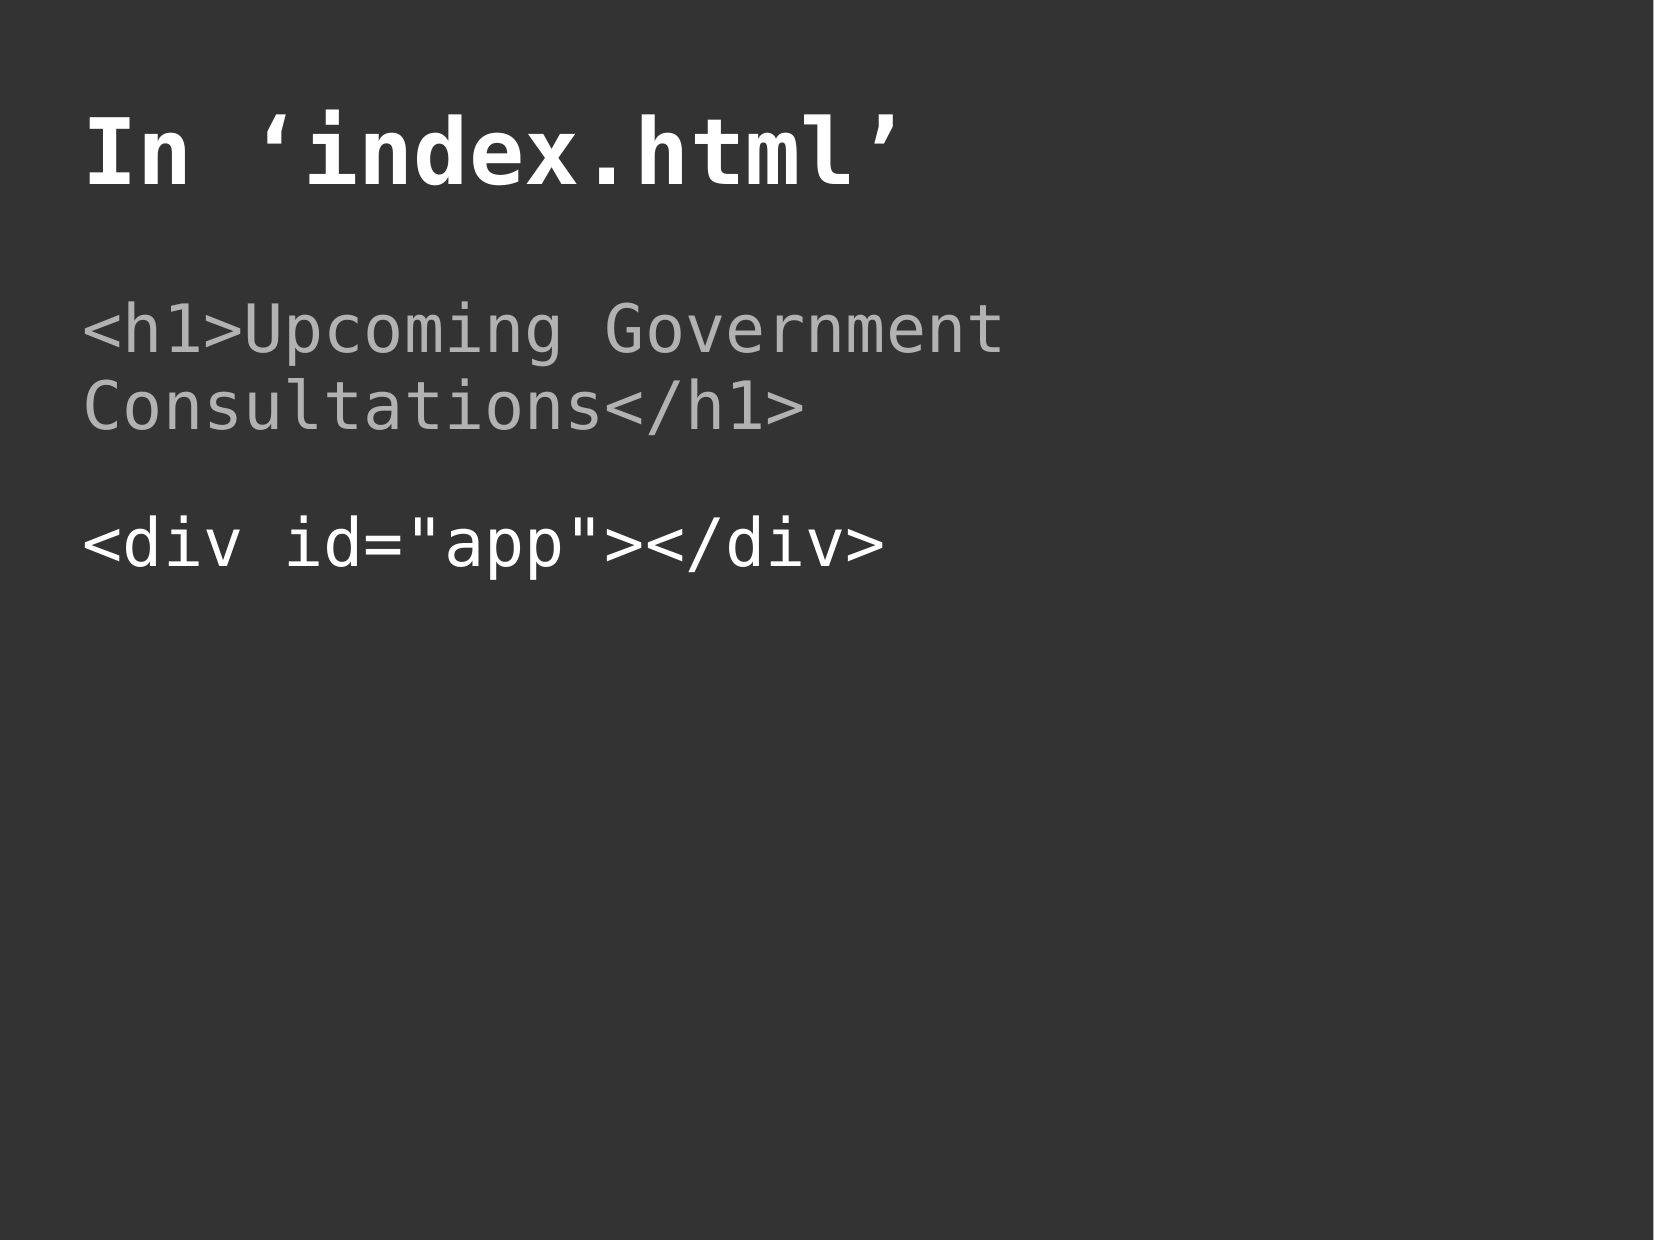

# In ‘index.html’
<h1>Upcoming Government Consultations</h1>
<div id="app"></div>